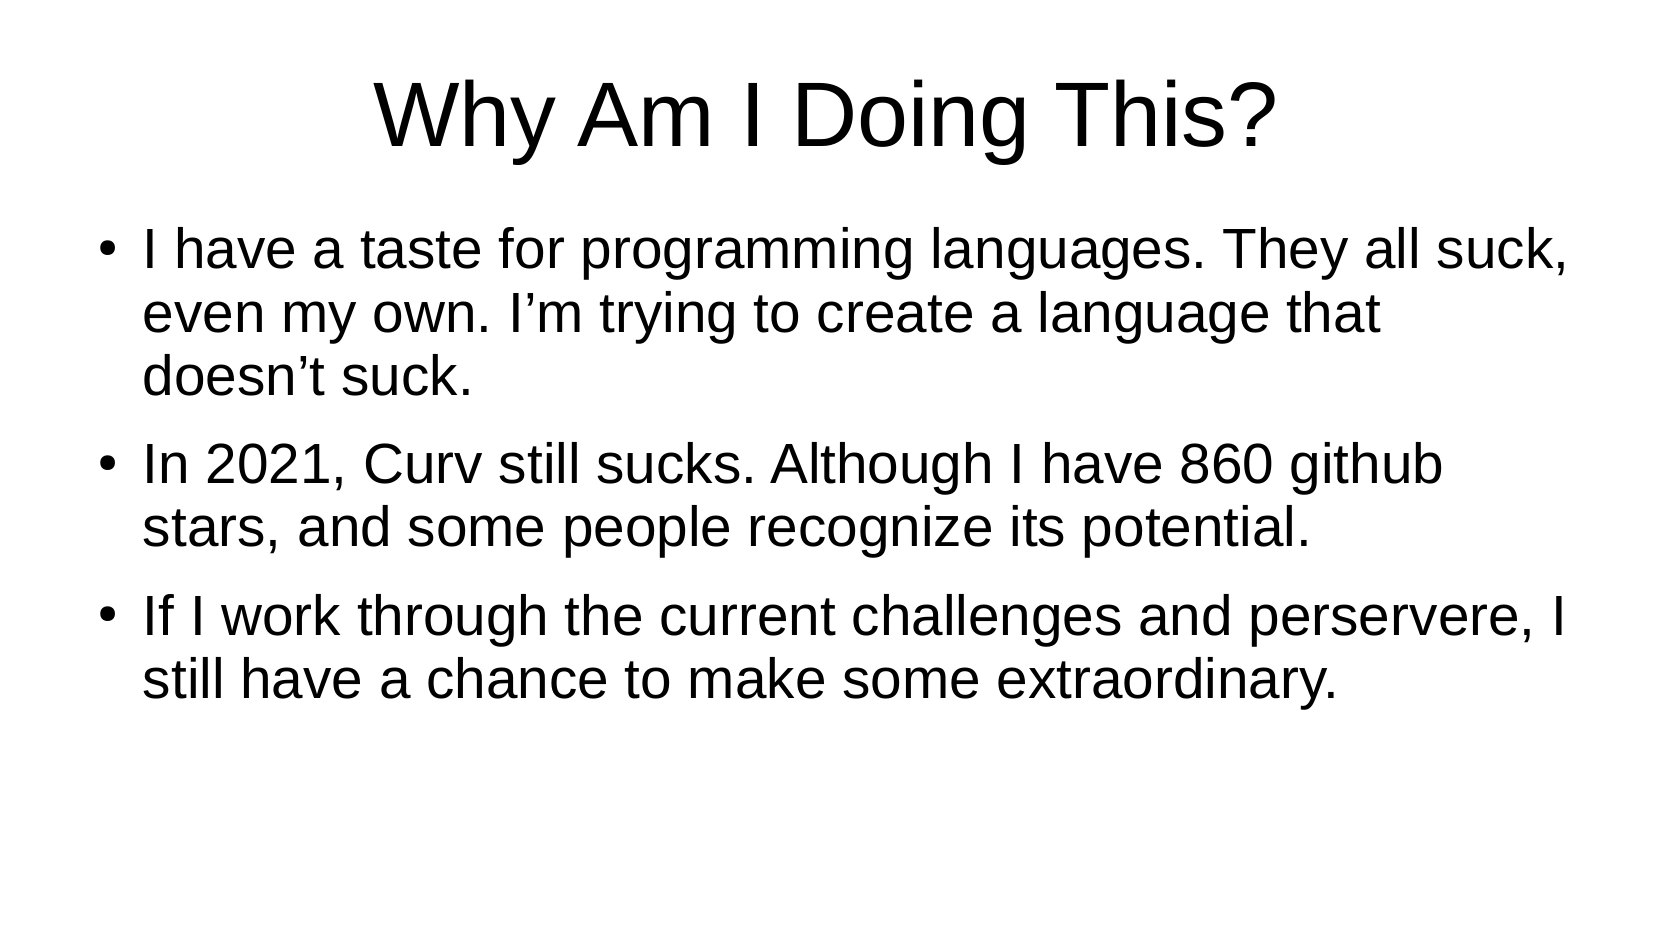

# Why Am I Doing This?
I have a taste for programming languages. They all suck, even my own. I’m trying to create a language that doesn’t suck.
In 2021, Curv still sucks. Although I have 860 github stars, and some people recognize its potential.
If I work through the current challenges and perservere, I still have a chance to make some extraordinary.